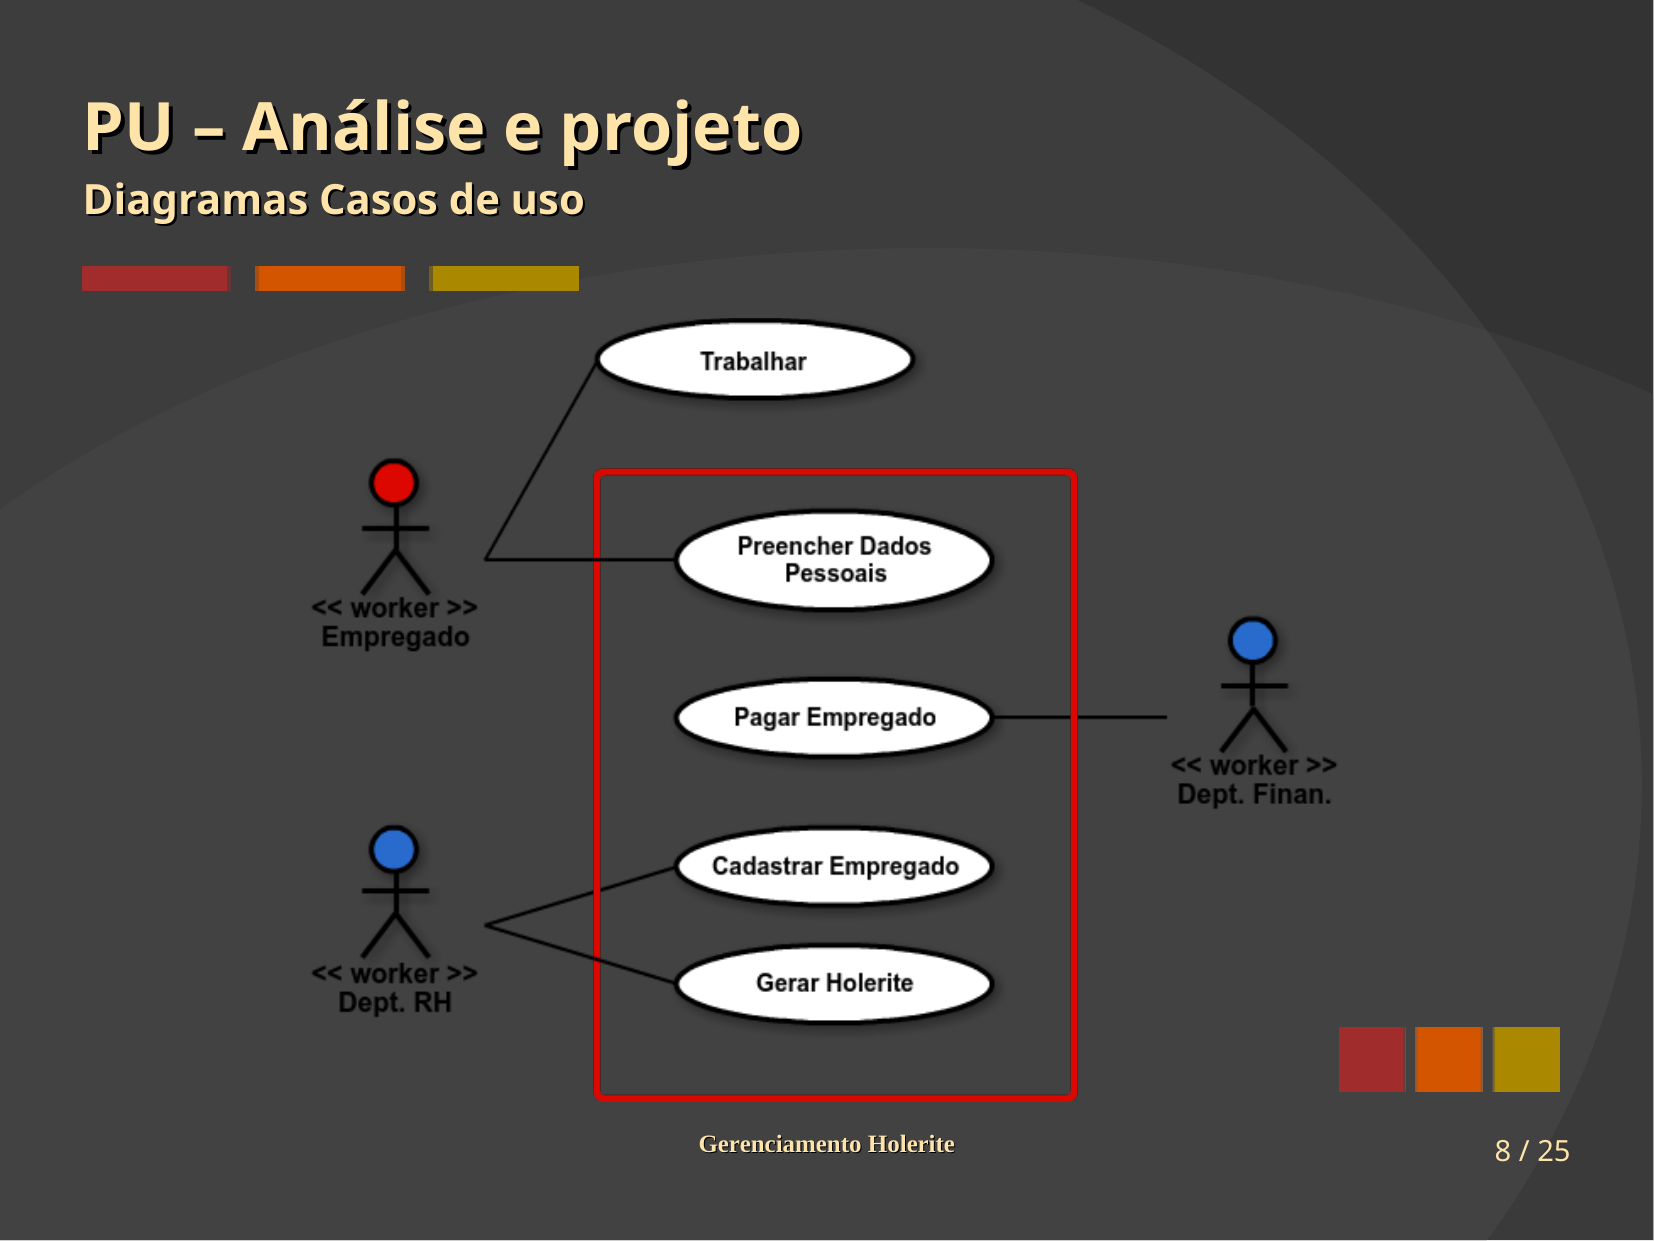

# PU – Análise e projeto Diagramas Casos de uso
8